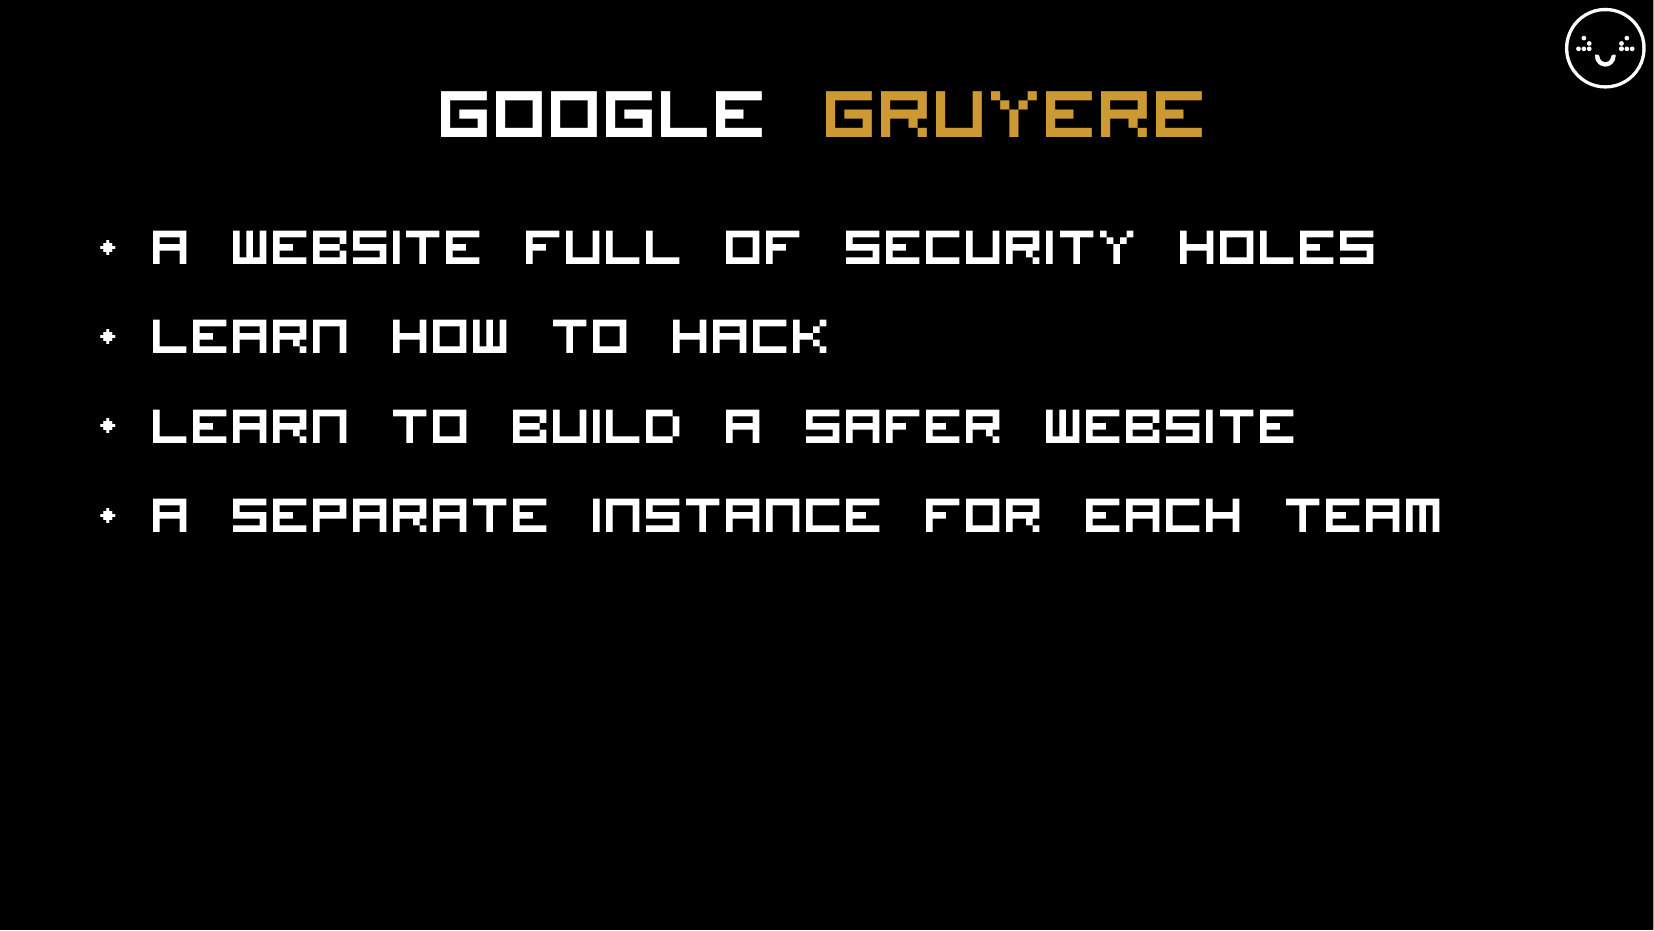

# Google gruyere
A website full of security holes
Learn how to hack
Learn to build a safer website
A separate instance for each team